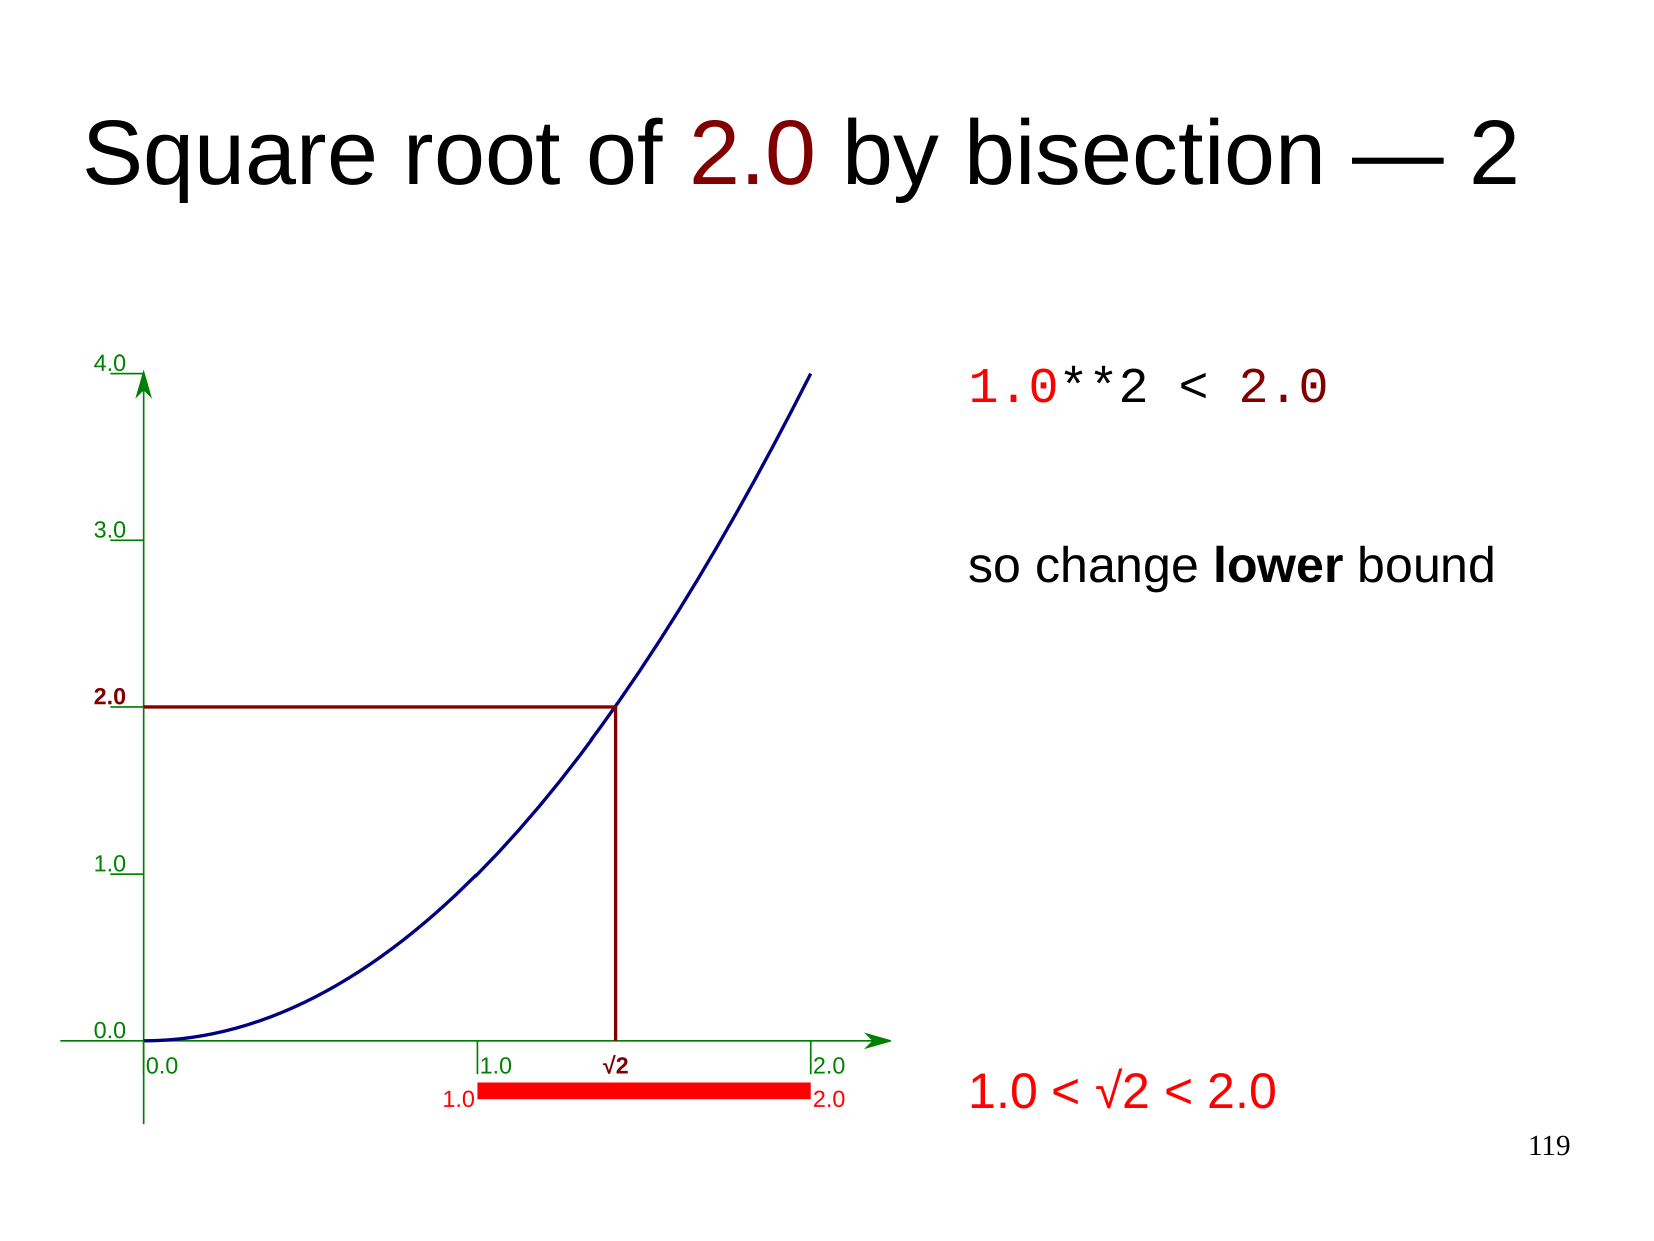

# Square root of 2.0 by bisection — 2
1.0**2 < 2.0
so change lower bound
1.0 < √2 < 2.0
119